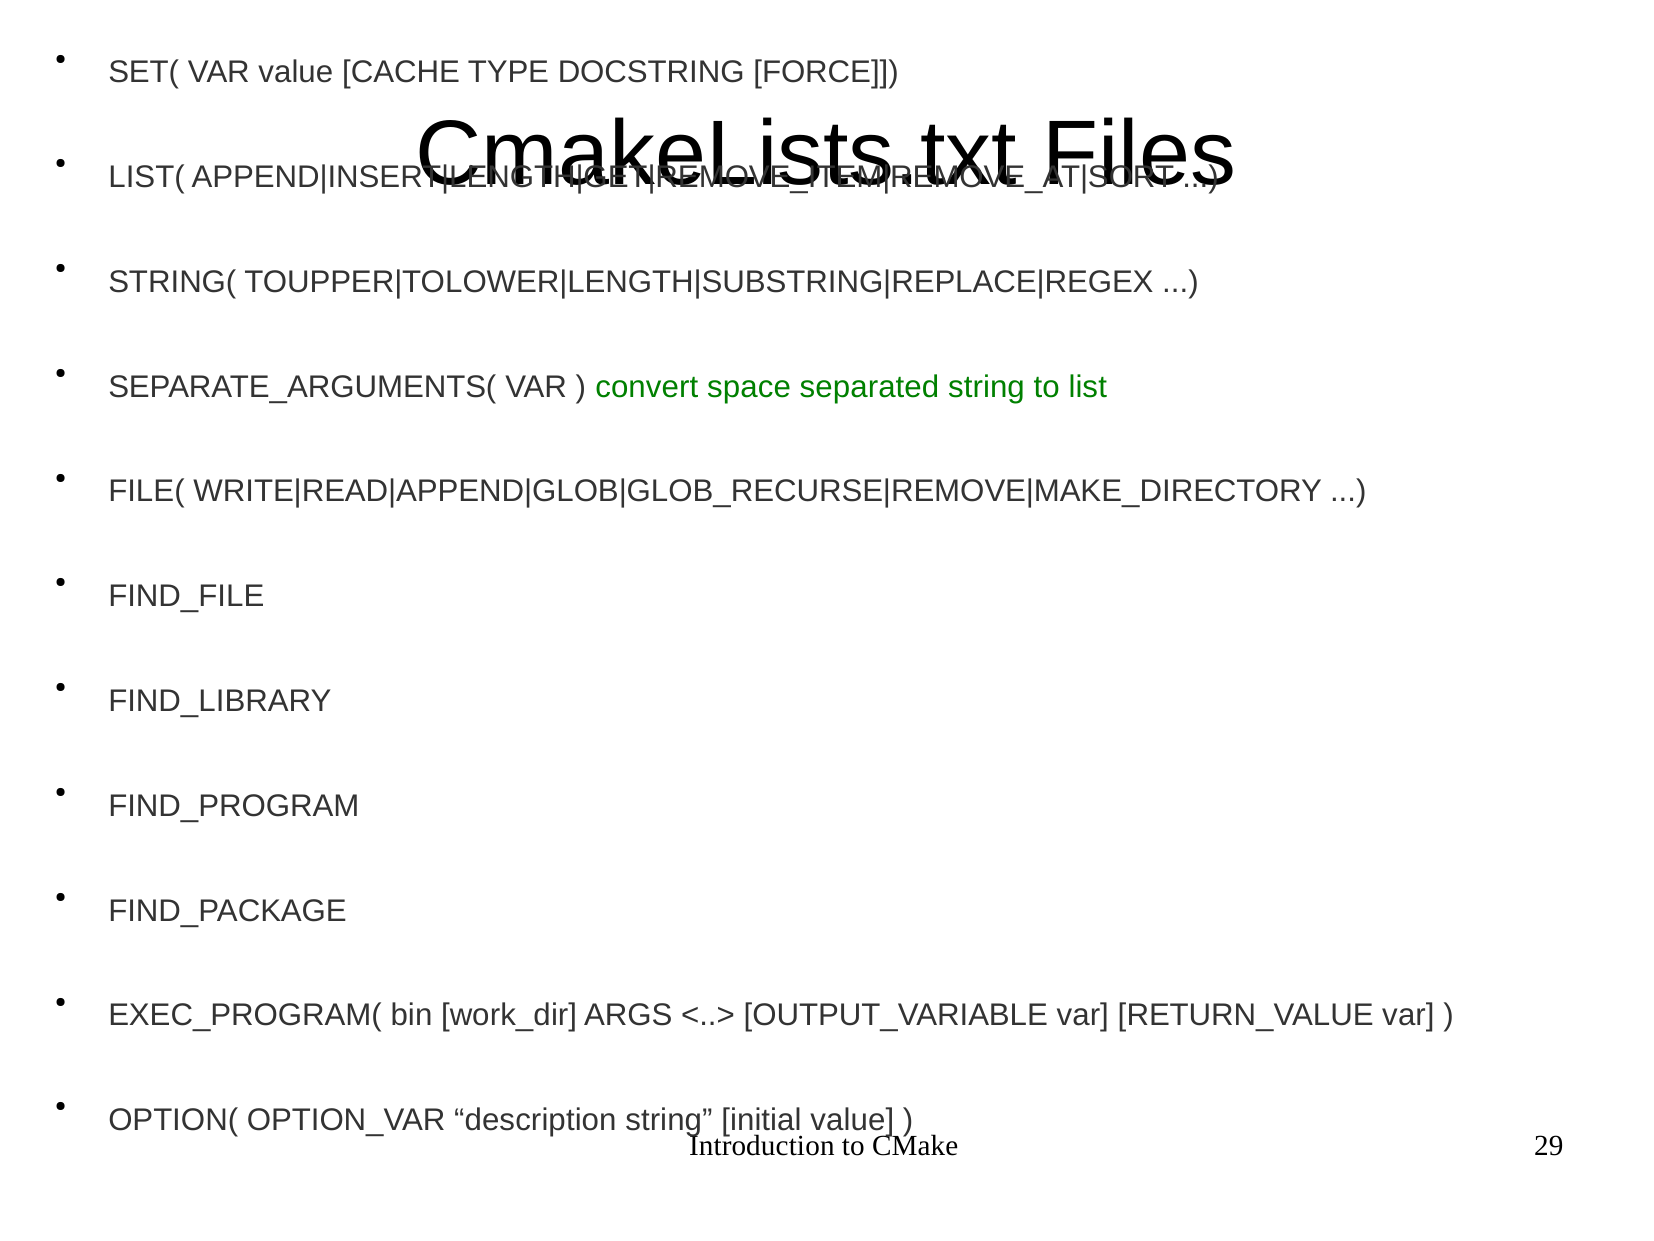

SET( VAR value [CACHE TYPE DOCSTRING [FORCE]])
LIST( APPEND|INSERT|LENGTH|GET|REMOVE_ITEM|REMOVE_AT|SORT ...)
STRING( TOUPPER|TOLOWER|LENGTH|SUBSTRING|REPLACE|REGEX ...)
SEPARATE_ARGUMENTS( VAR ) convert space separated string to list
FILE( WRITE|READ|APPEND|GLOB|GLOB_RECURSE|REMOVE|MAKE_DIRECTORY ...)
FIND_FILE
FIND_LIBRARY
FIND_PROGRAM
FIND_PACKAGE
EXEC_PROGRAM( bin [work_dir] ARGS <..> [OUTPUT_VARIABLE var] [RETURN_VALUE var] )
OPTION( OPTION_VAR “description string” [initial value] )
# CmakeLists.txt Files
Introduction to CMake
29